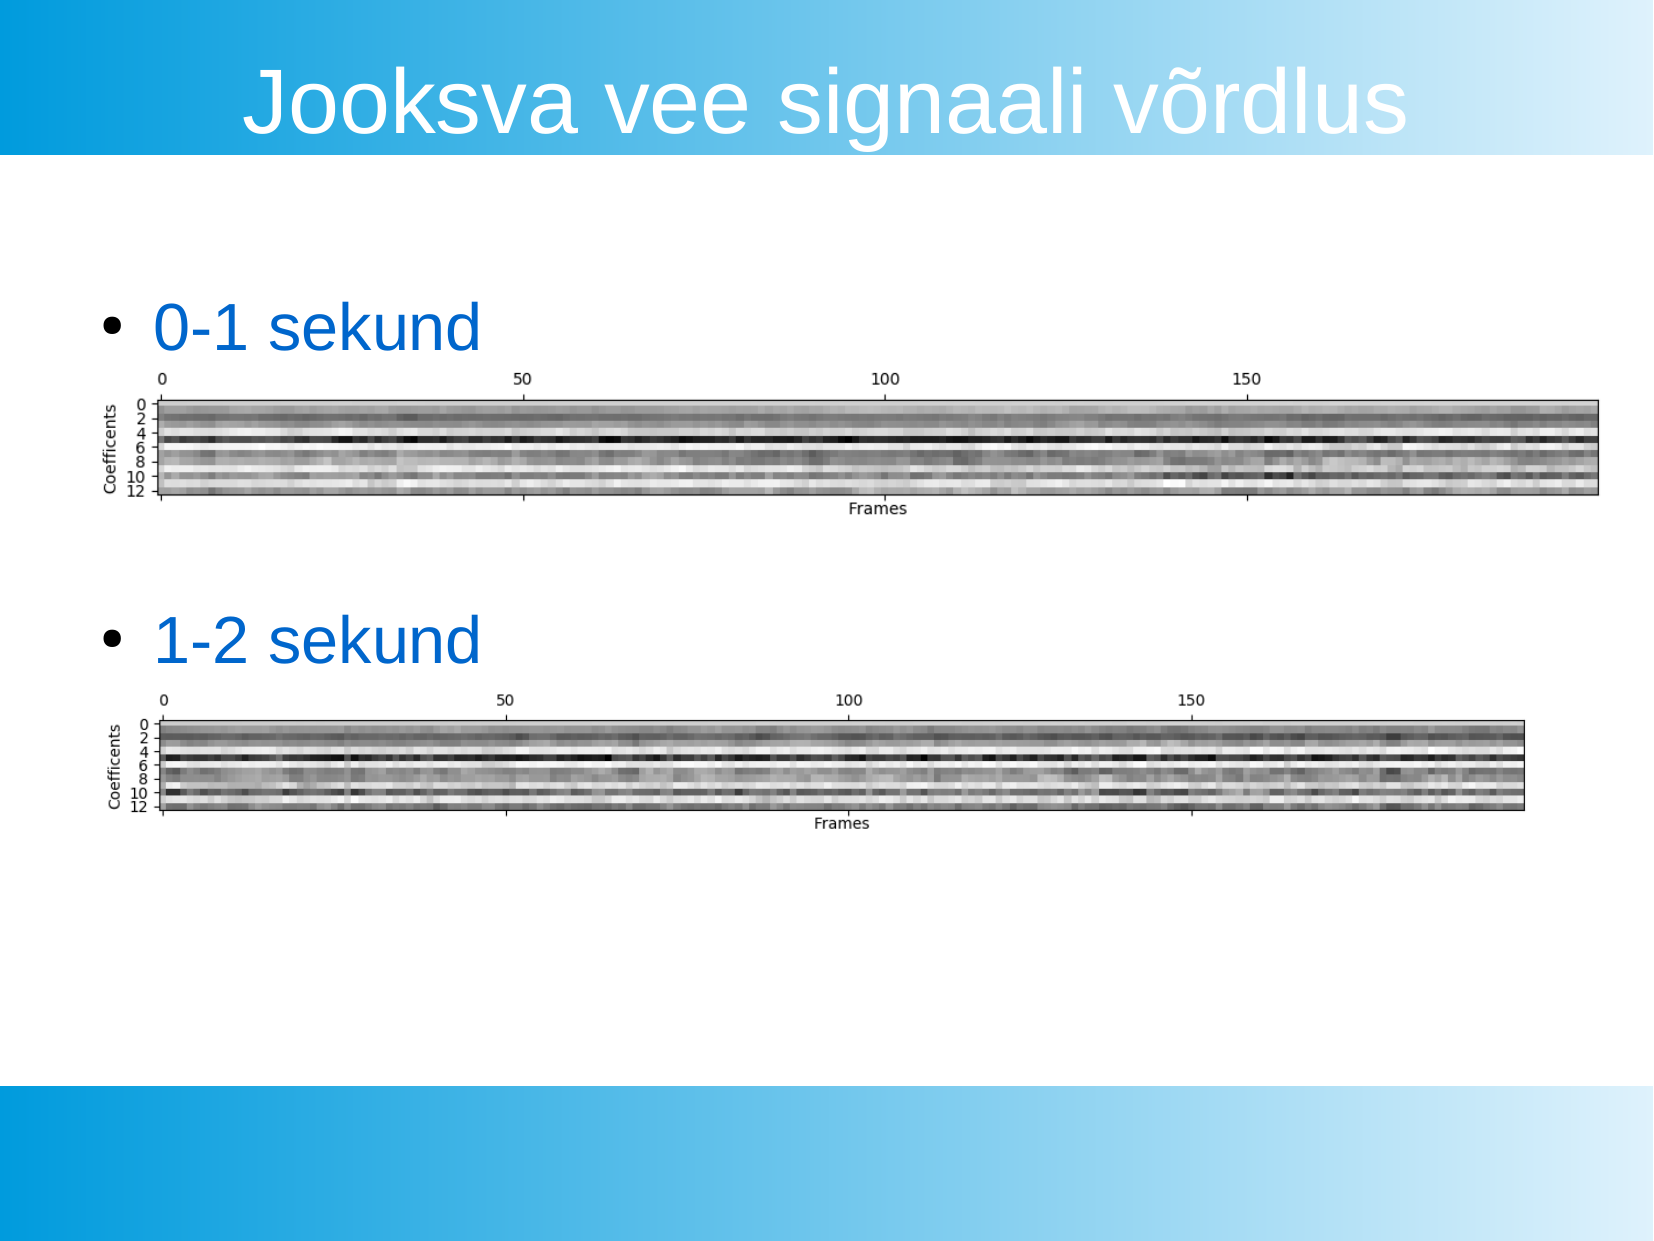

# Jooksva vee signaali võrdlus
0-1 sekund
1-2 sekund